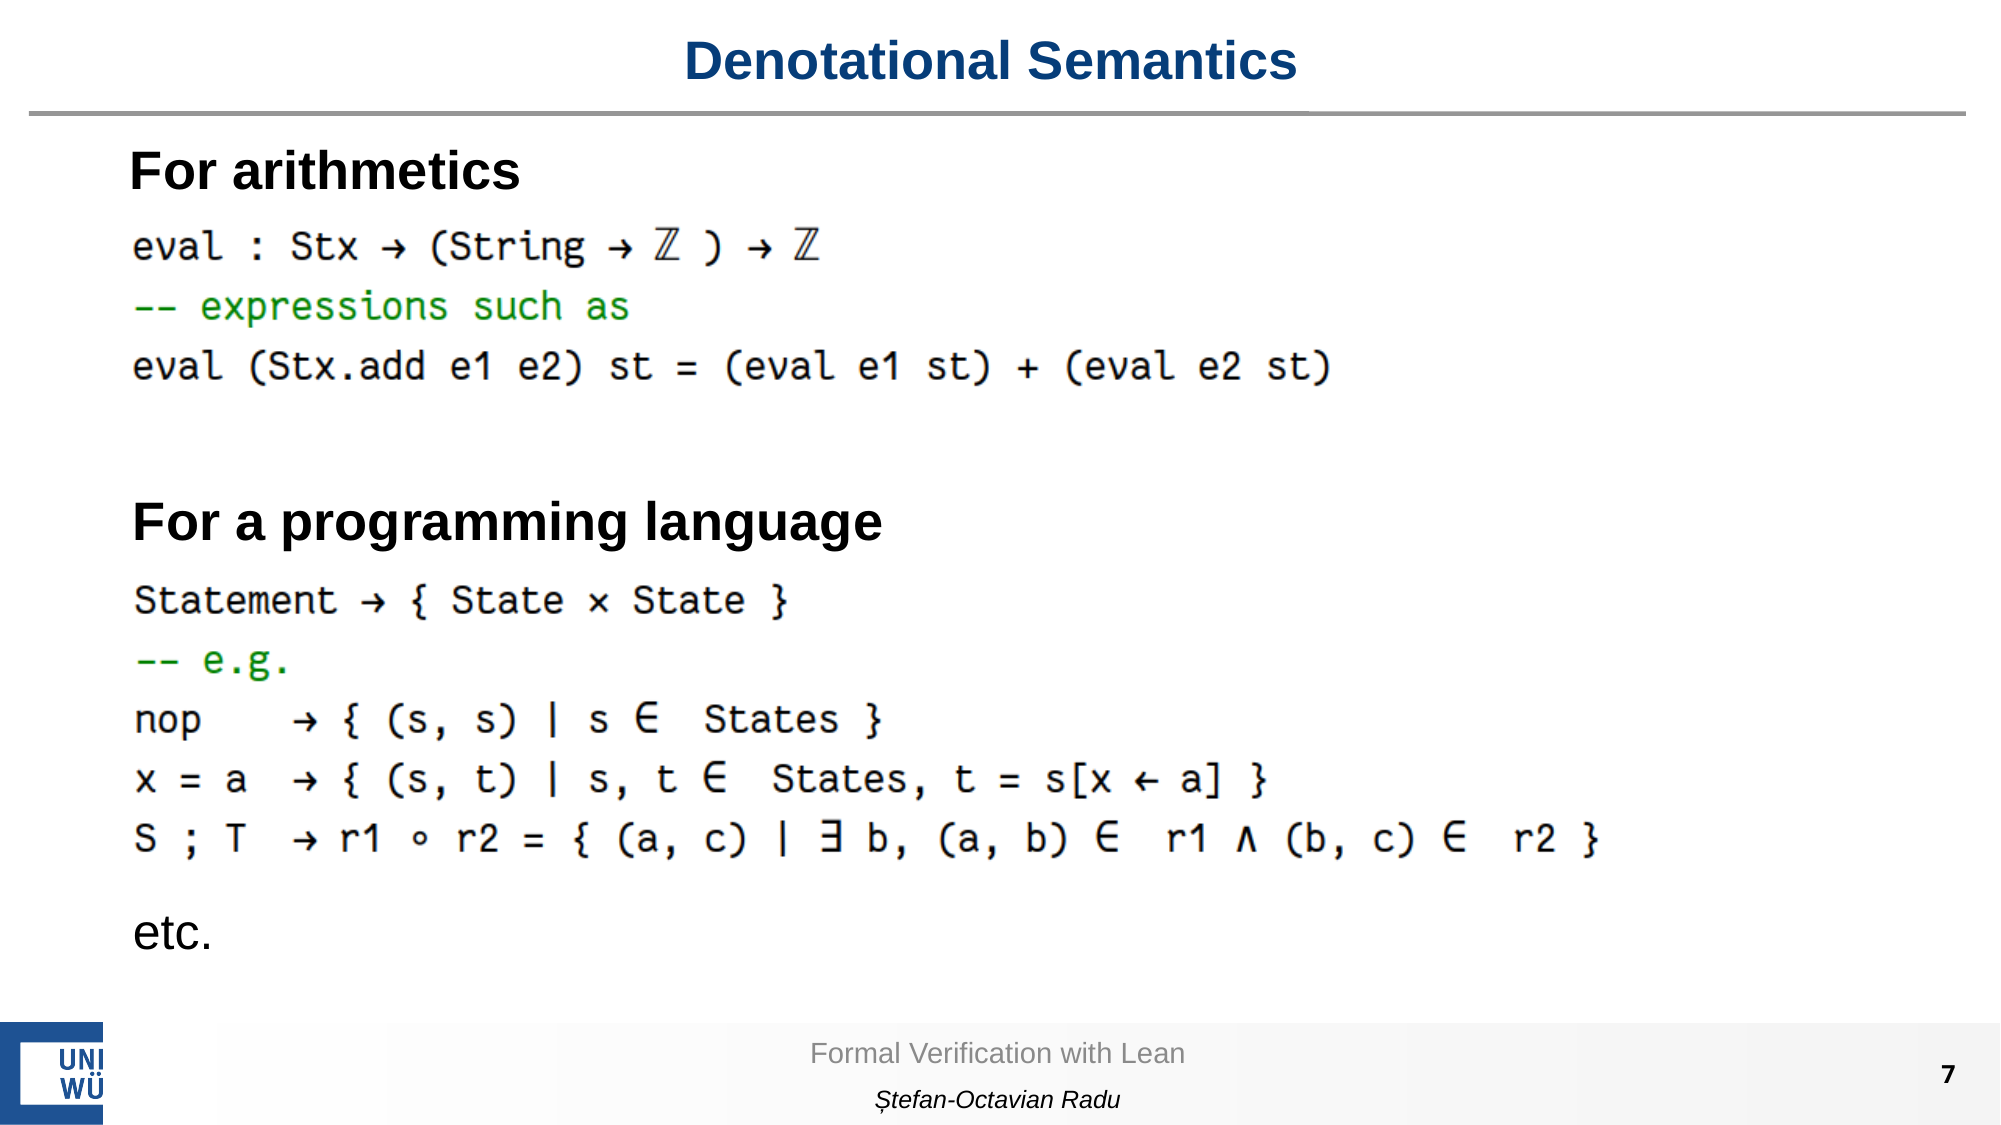

# Denotational Semantics
For arithmetics
For a programming language
etc.